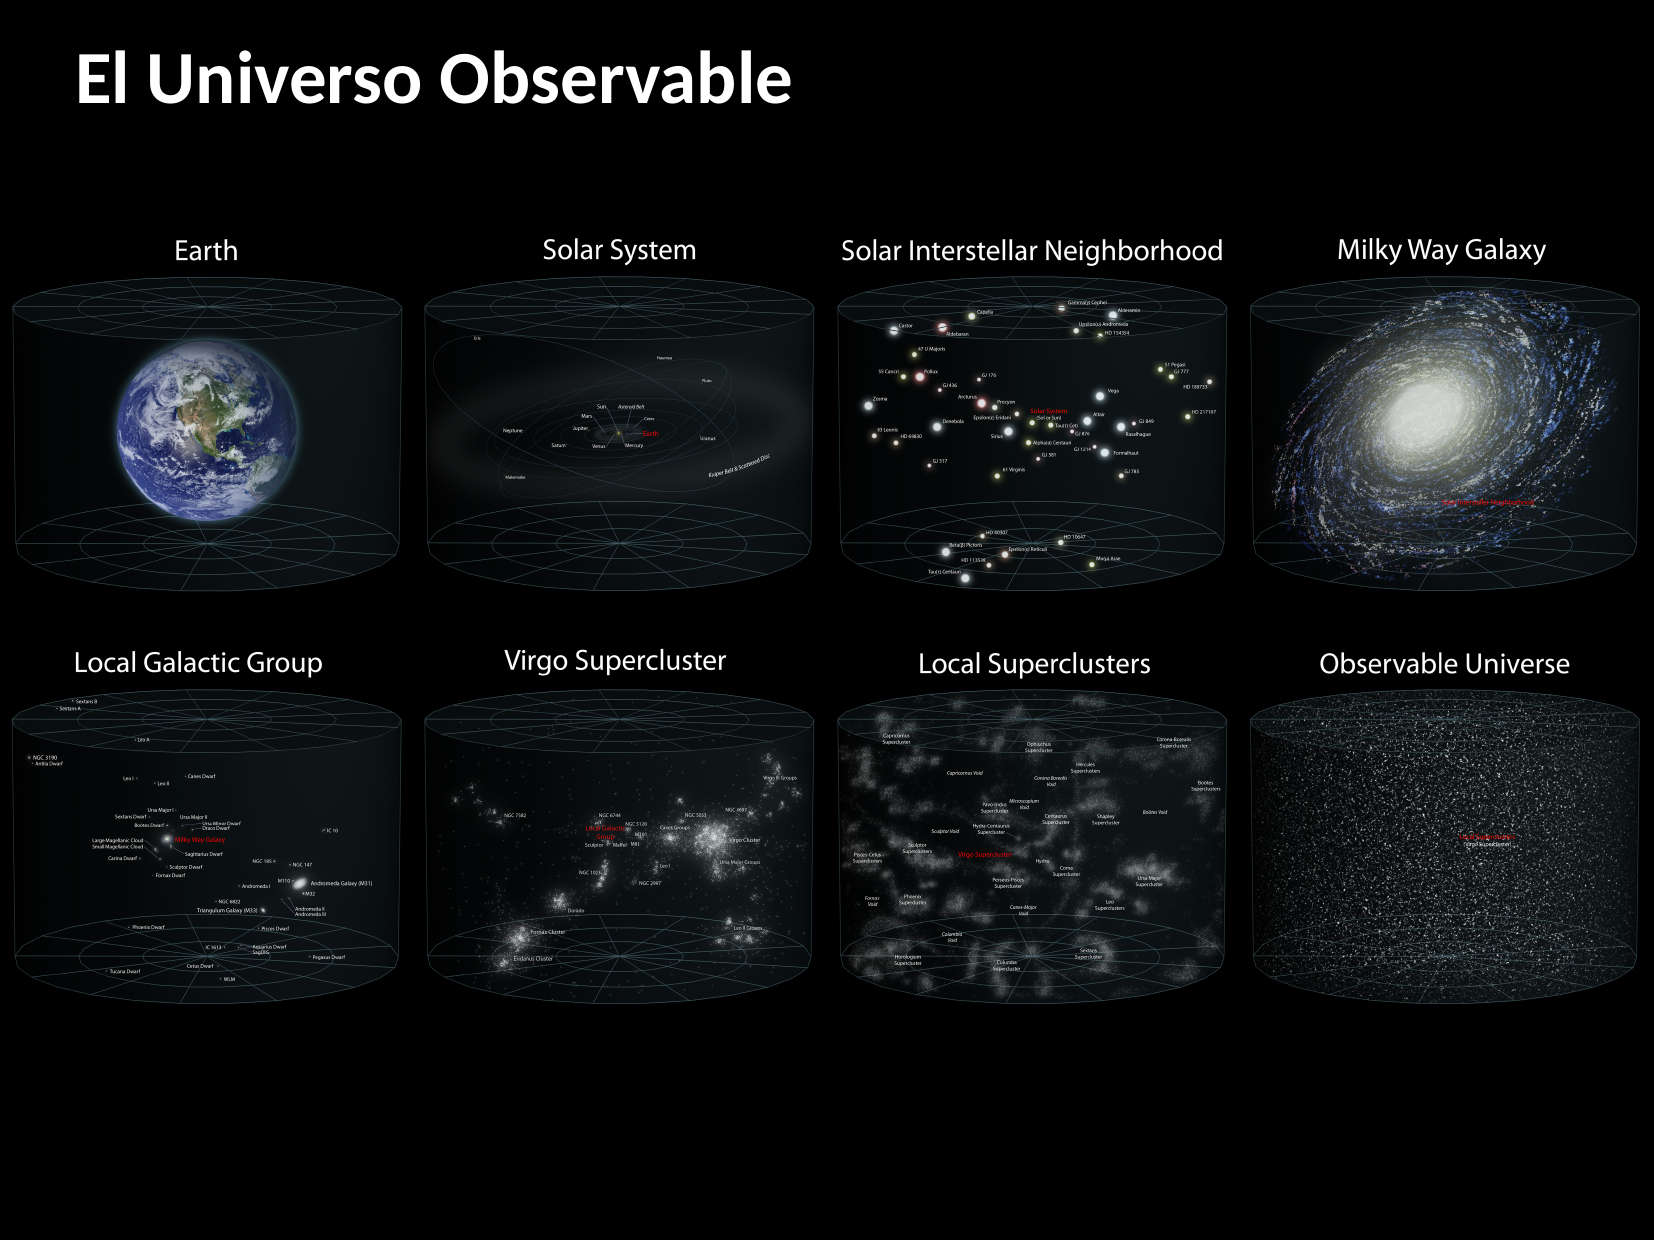

# El Universo Observable
Astronomía (Asorey)
53